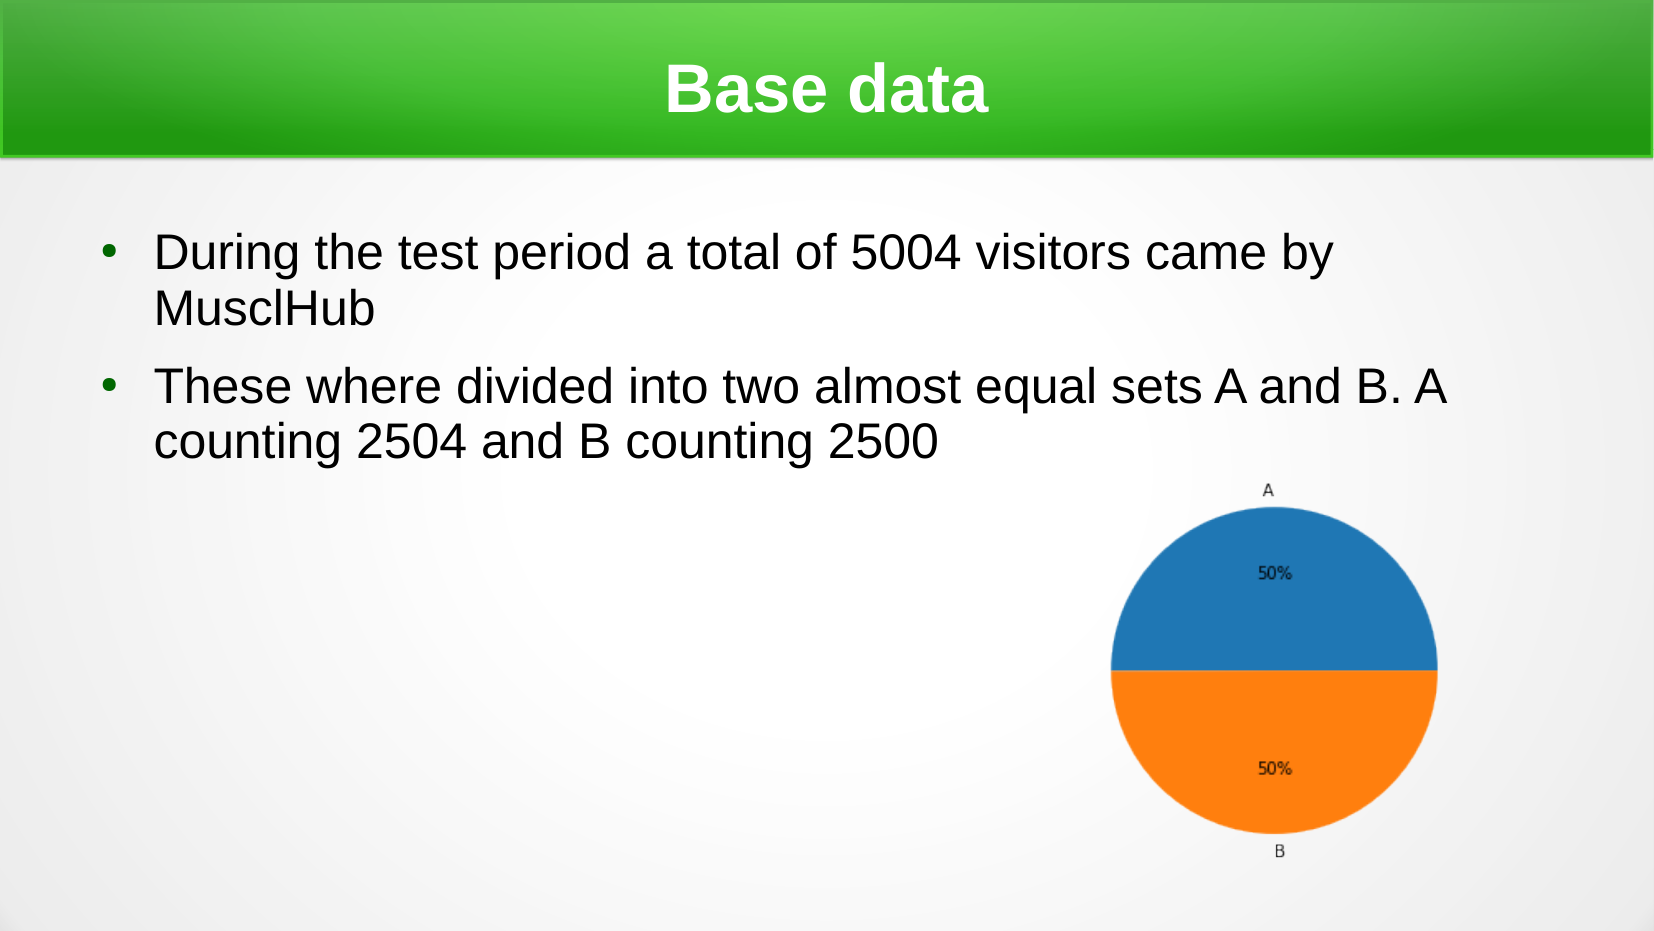

# Base data
During the test period a total of 5004 visitors came by MusclHub
These where divided into two almost equal sets A and B. A counting 2504 and B counting 2500